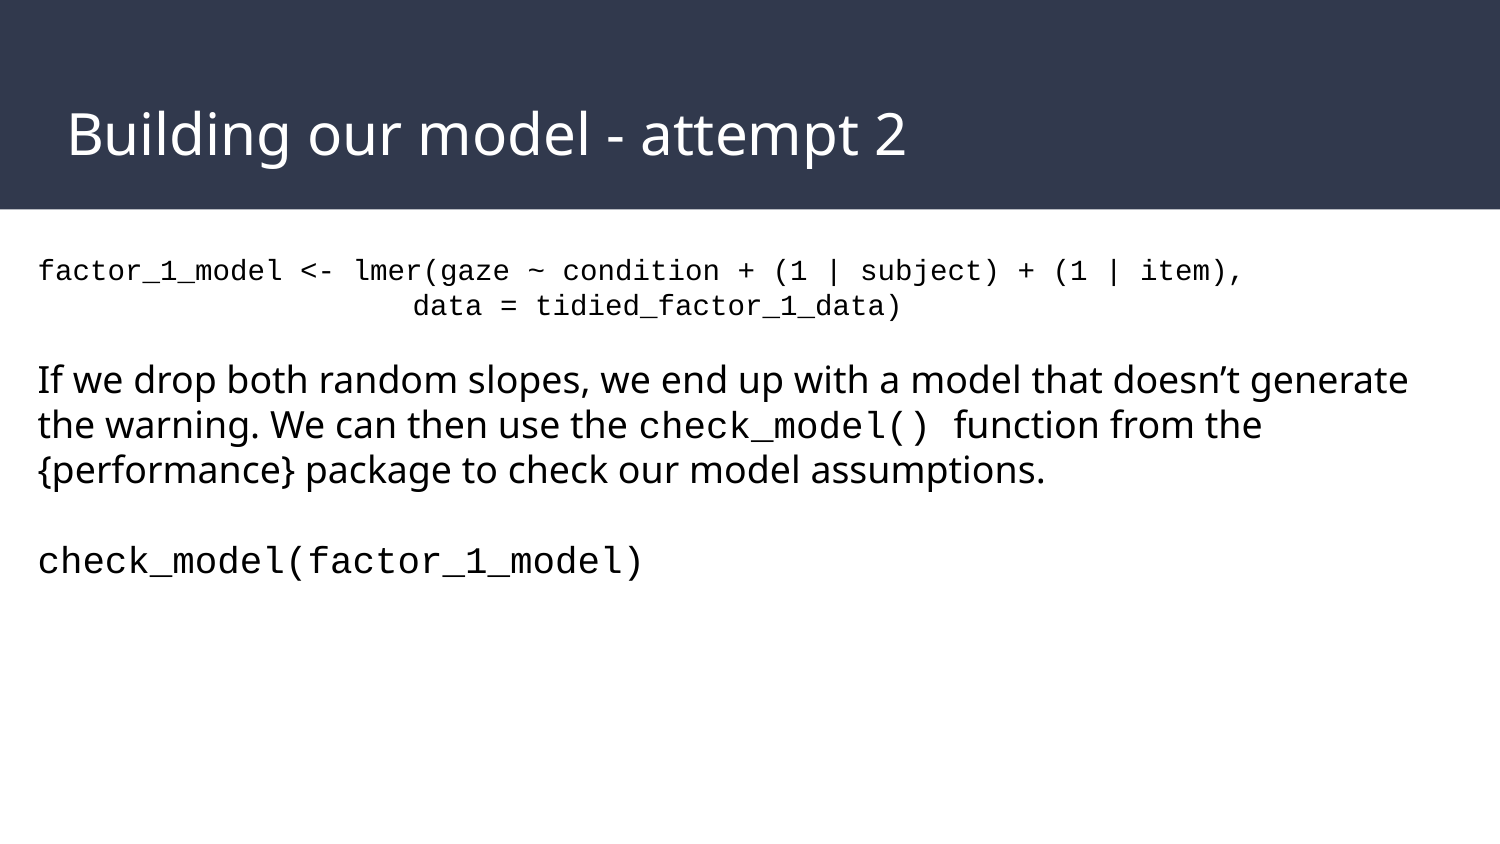

# Building our model - attempt 2
factor_1_model <- lmer(gaze ~ condition + (1 | subject) + (1 | item),
 	data = tidied_factor_1_data)
If we drop both random slopes, we end up with a model that doesn’t generate the warning. We can then use the check_model() function from the {performance} package to check our model assumptions.
check_model(factor_1_model)